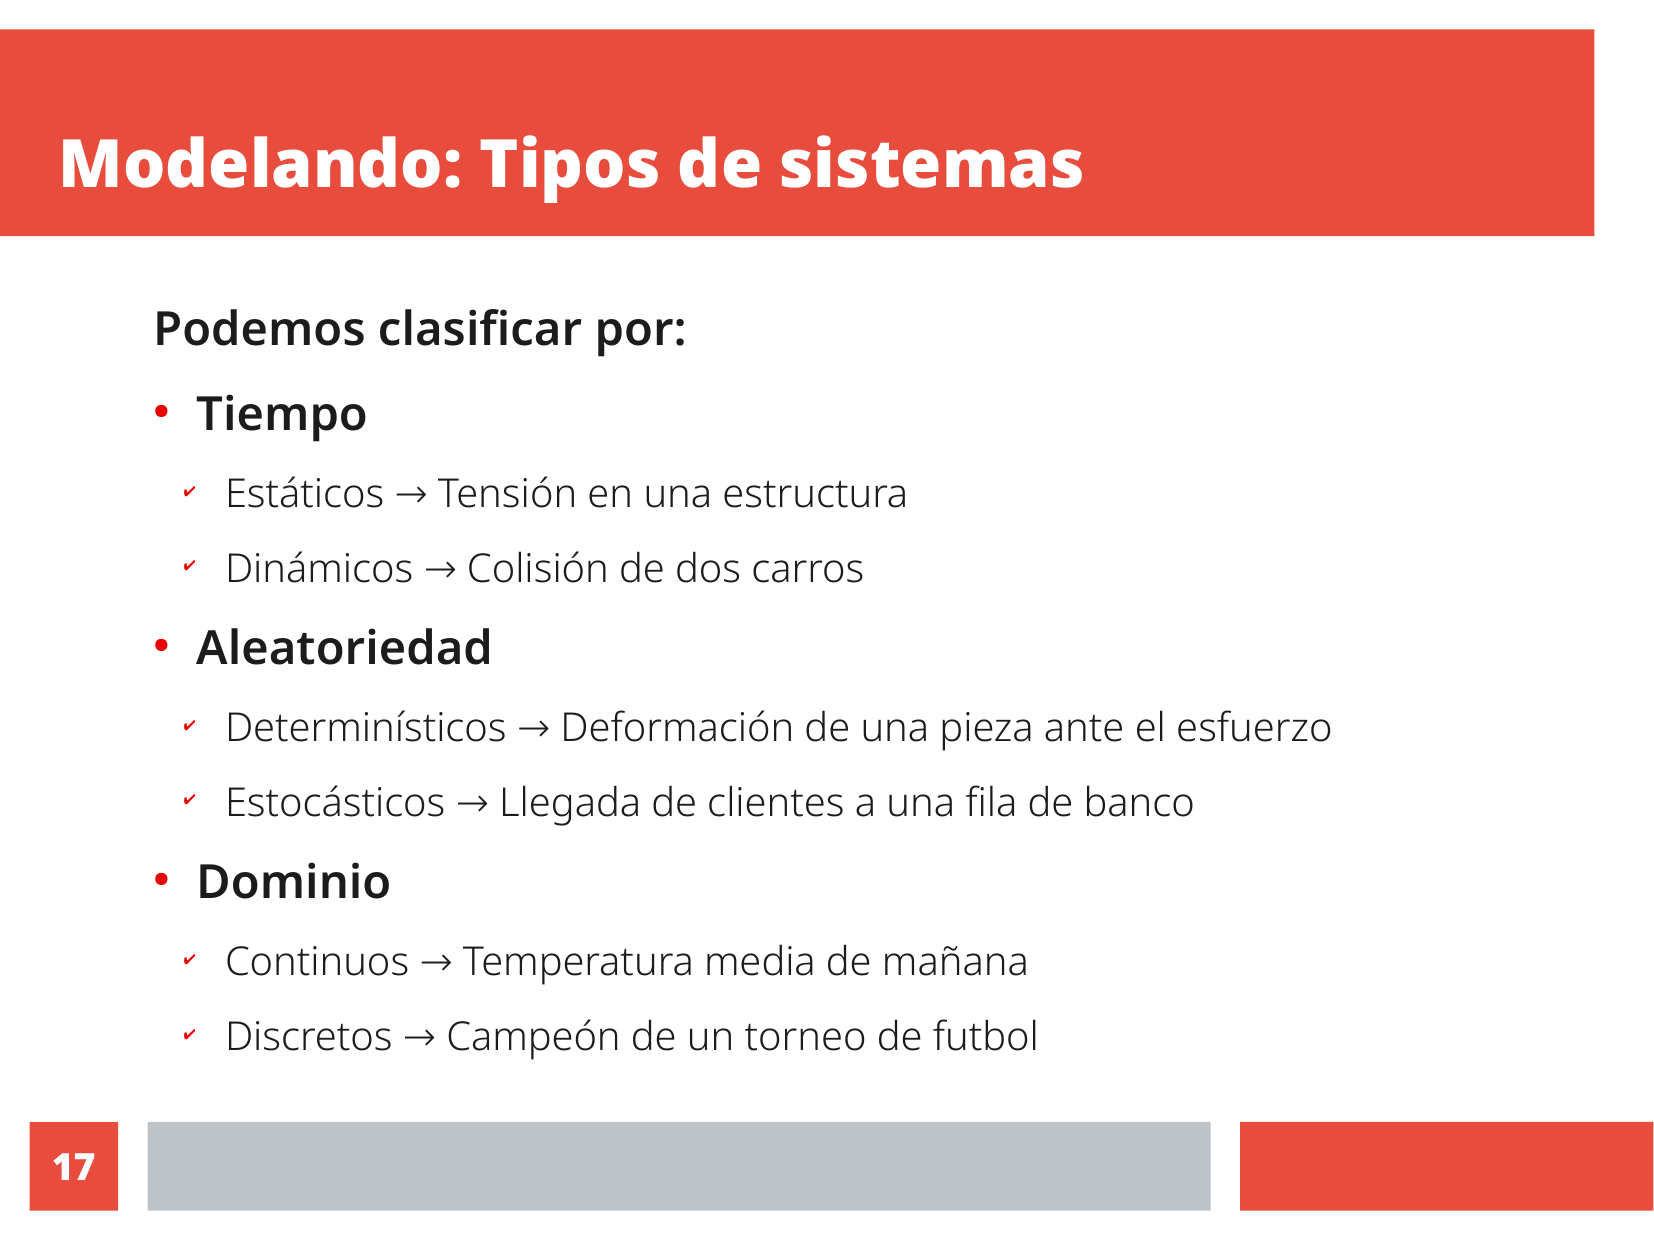

# Modelando: Tipos de sistemas
Podemos clasificar por:
 Tiempo
 Estáticos → Tensión en una estructura
 Dinámicos → Colisión de dos carros
 Aleatoriedad
 Determinísticos → Deformación de una pieza ante el esfuerzo
 Estocásticos → Llegada de clientes a una fila de banco
 Dominio
 Continuos → Temperatura media de mañana
 Discretos → Campeón de un torneo de futbol
17